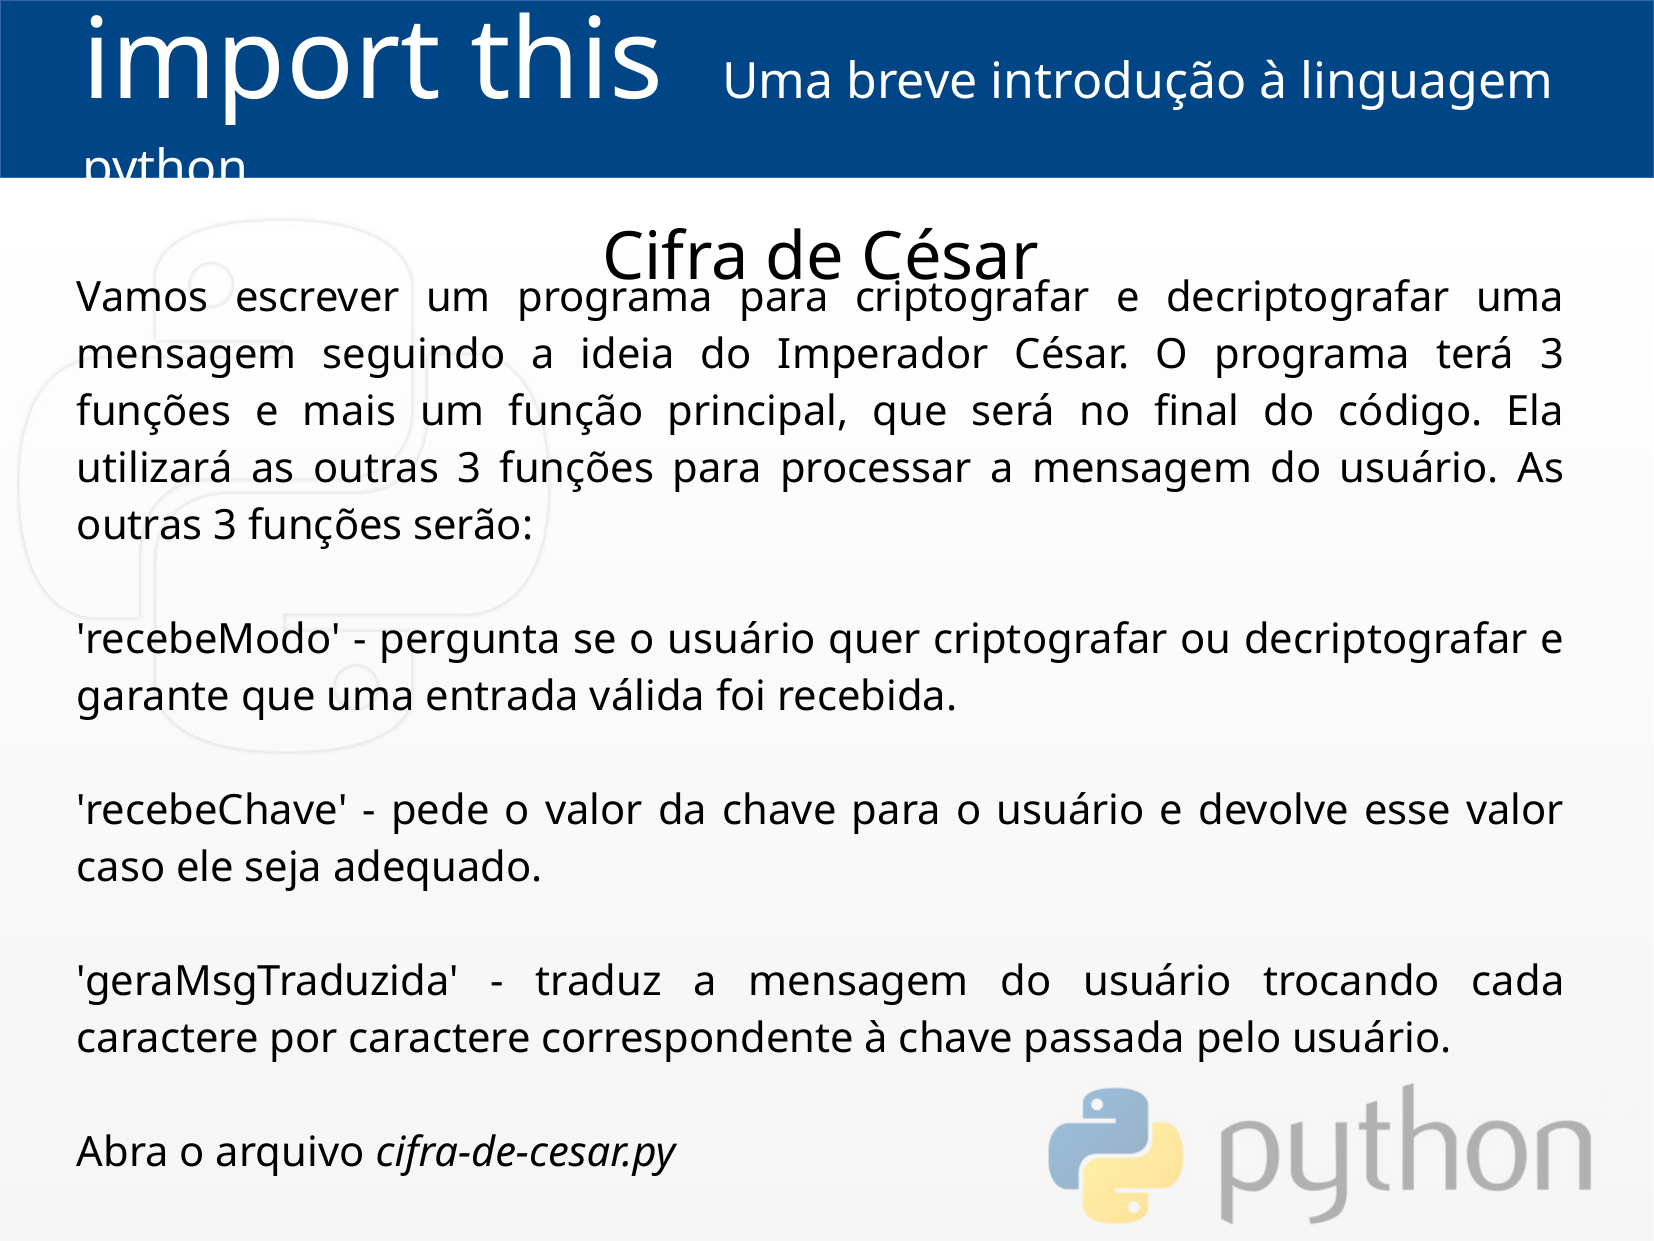

import this Uma breve introdução à linguagem python
Cifra de César
# Vamos escrever um programa para criptografar e decriptografar uma mensagem seguindo a ideia do Imperador César. O programa terá 3 funções e mais um função principal, que será no final do código. Ela utilizará as outras 3 funções para processar a mensagem do usuário. As outras 3 funções serão:
'recebeModo' - pergunta se o usuário quer criptografar ou decriptografar e garante que uma entrada válida foi recebida.
'recebeChave' - pede o valor da chave para o usuário e devolve esse valor caso ele seja adequado.
'geraMsgTraduzida' - traduz a mensagem do usuário trocando cada caractere por caractere correspondente à chave passada pelo usuário.
Abra o arquivo cifra-de-cesar.py